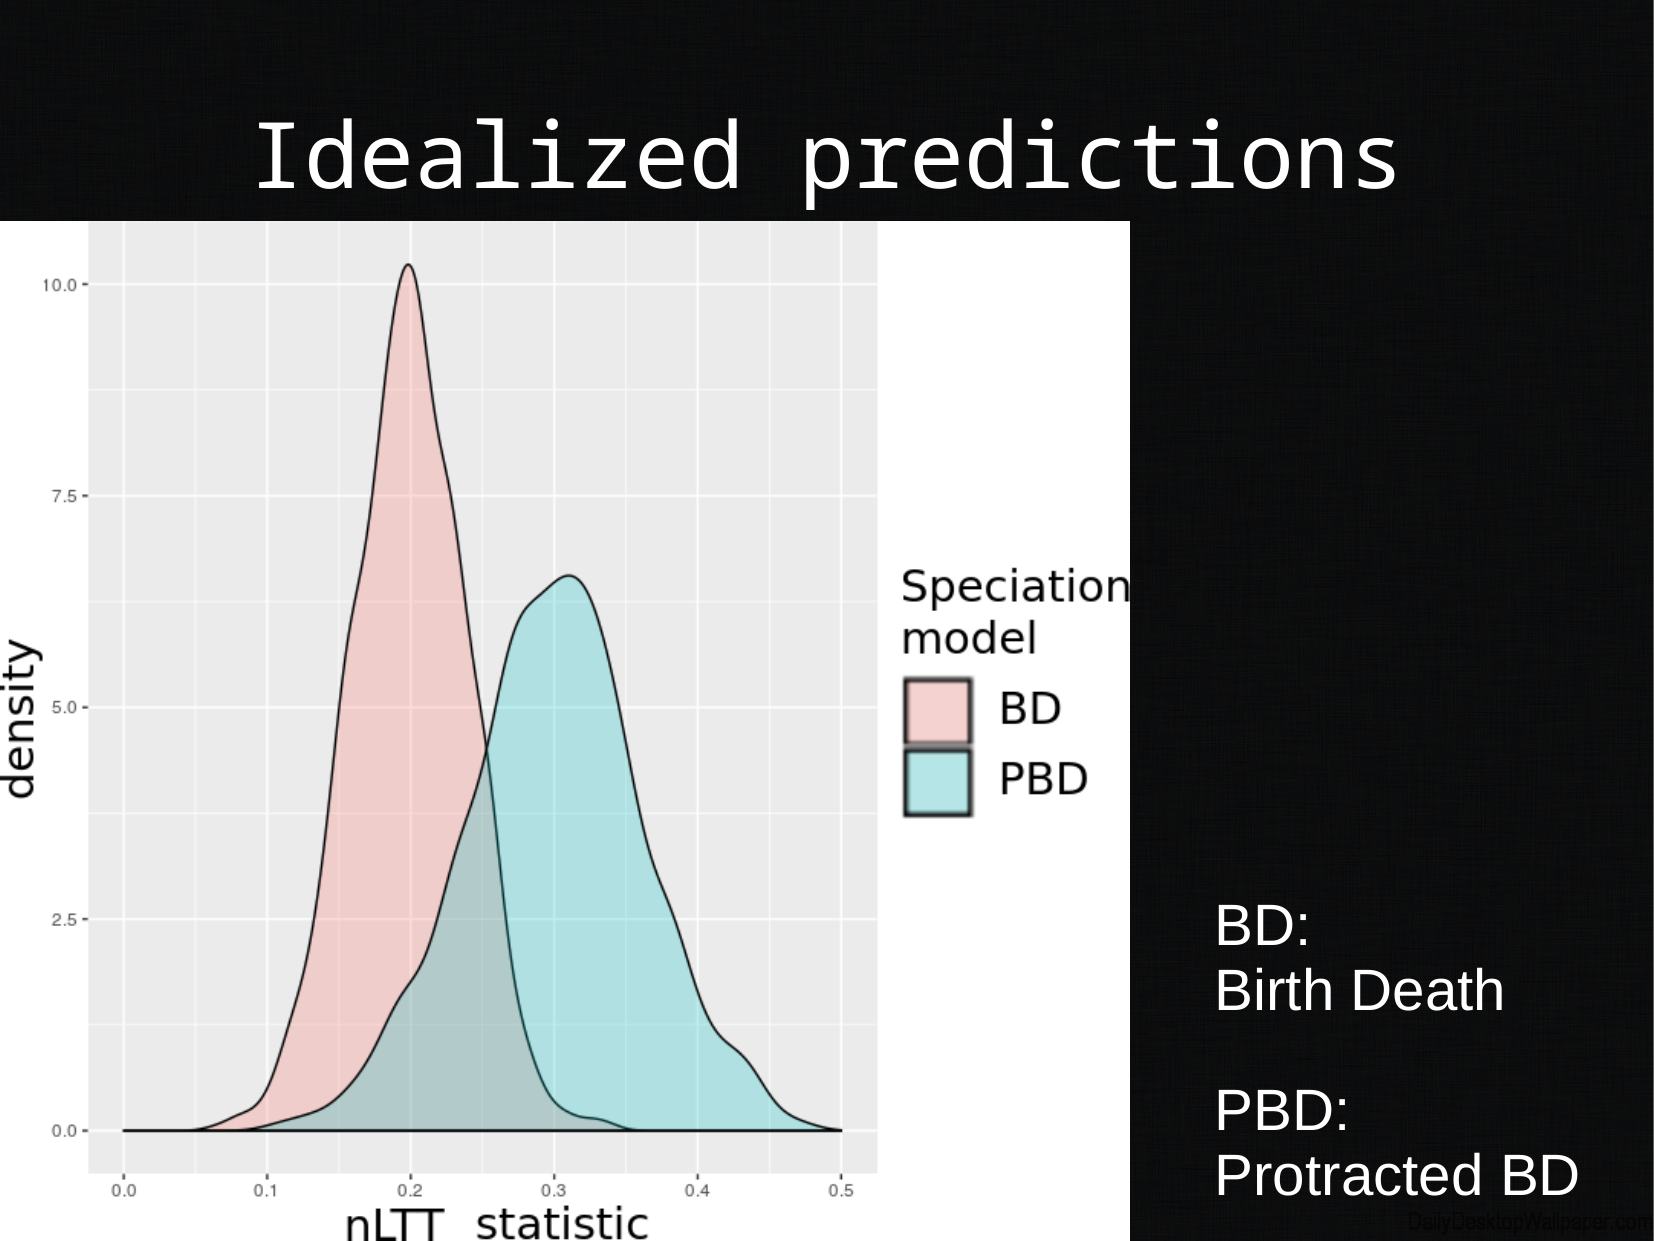

# Idealized predictions
BD:
Birth Death
PBD:
Protracted BD